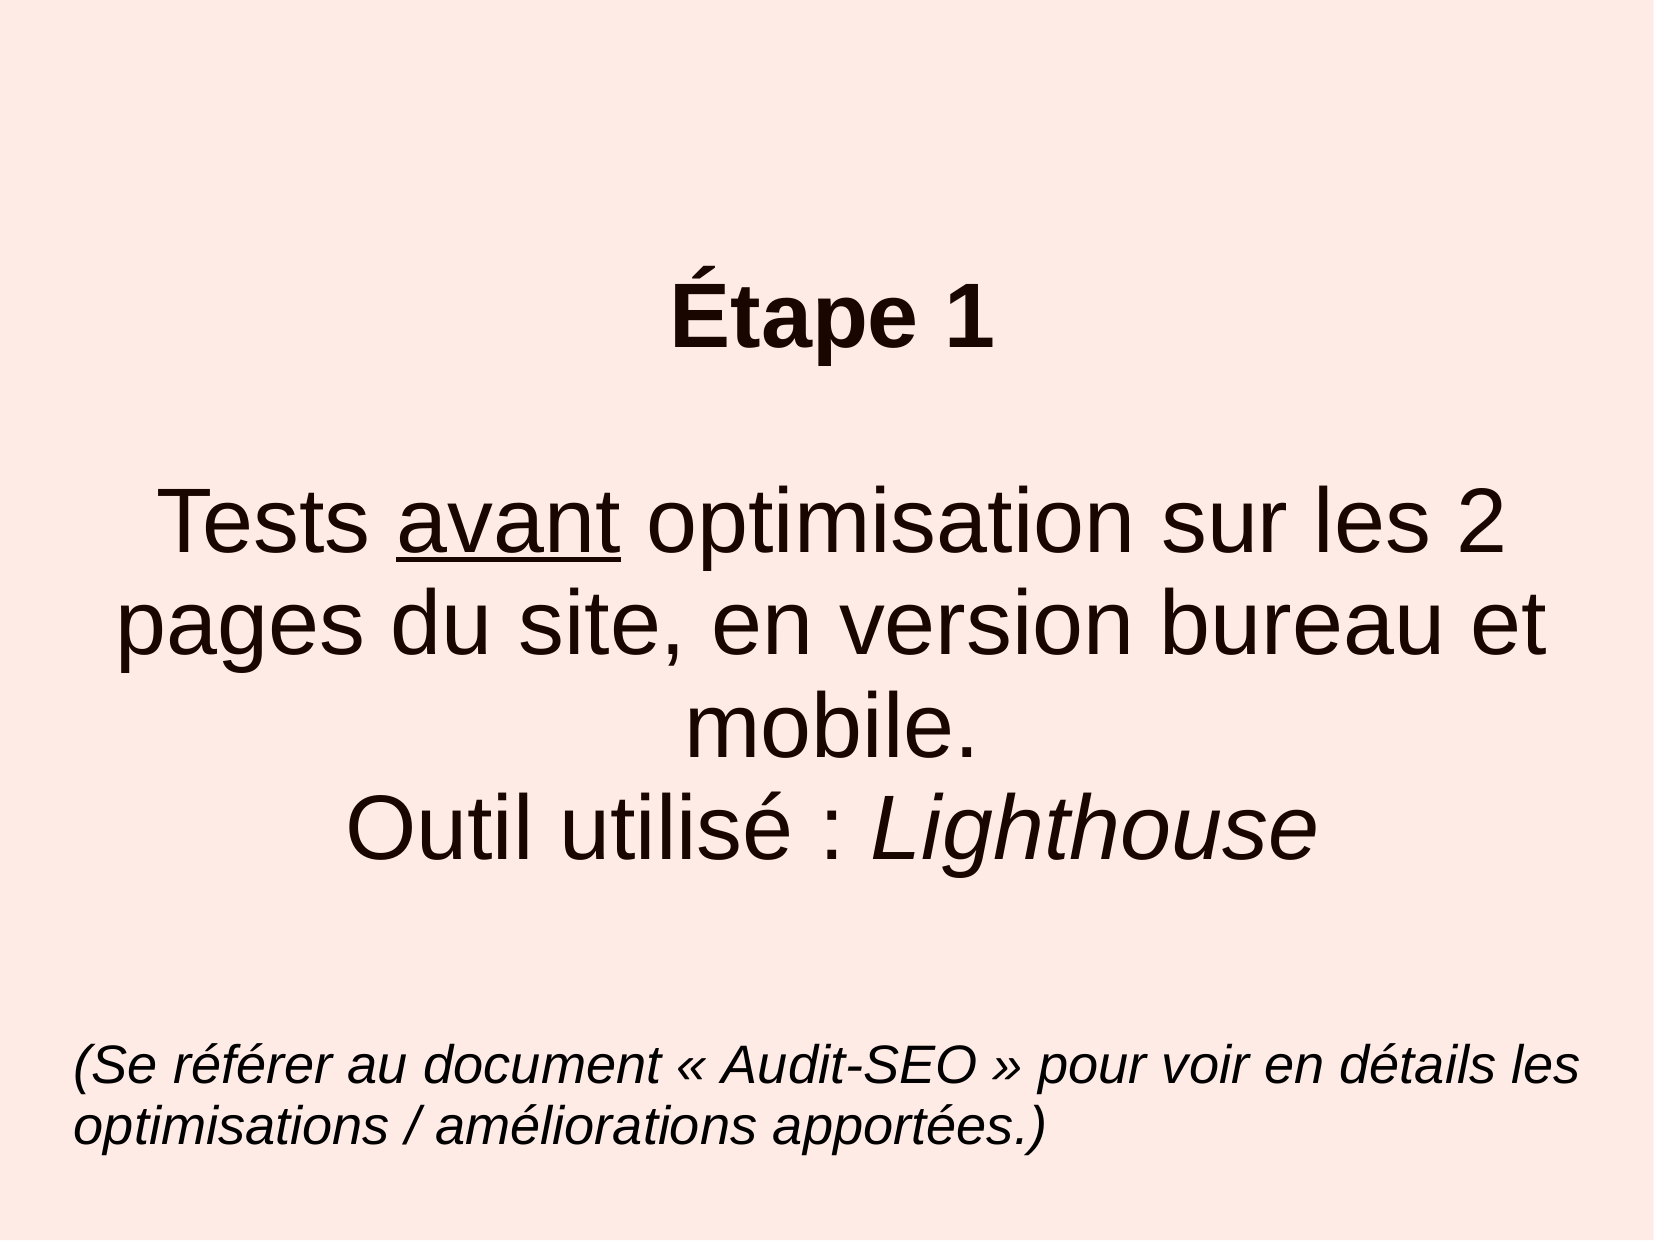

# Étape 1 Tests avant optimisation sur les 2 pages du site, en version bureau et mobile. Outil utilisé : Lighthouse
(Se référer au document « Audit-SEO » pour voir en détails les optimisations / améliorations apportées.)